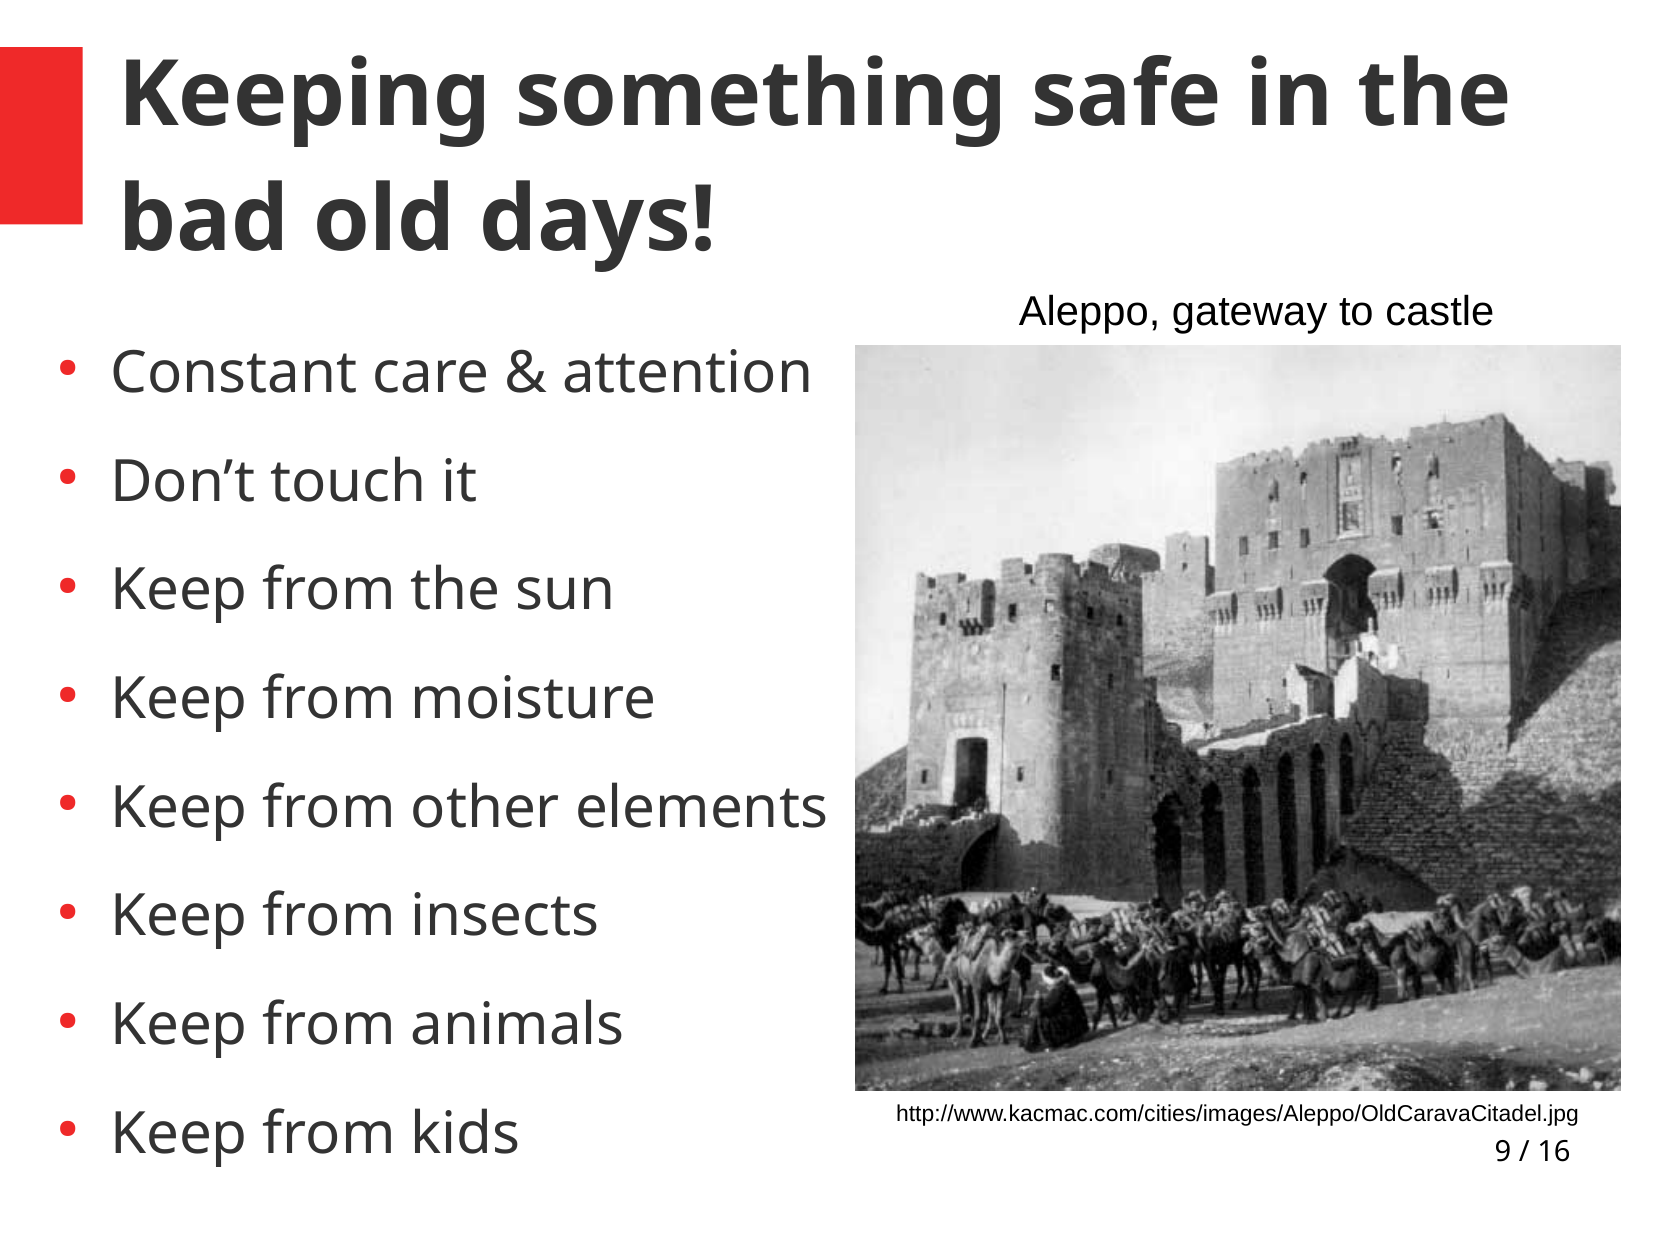

# Keeping something safe in the bad old days!
Aleppo, gateway to castle
Constant care & attention
Don’t touch it
Keep from the sun
Keep from moisture
Keep from other elements
Keep from insects
Keep from animals
Keep from kids
http://www.kacmac.com/cities/images/Aleppo/OldCaravaCitadel.jpg
9